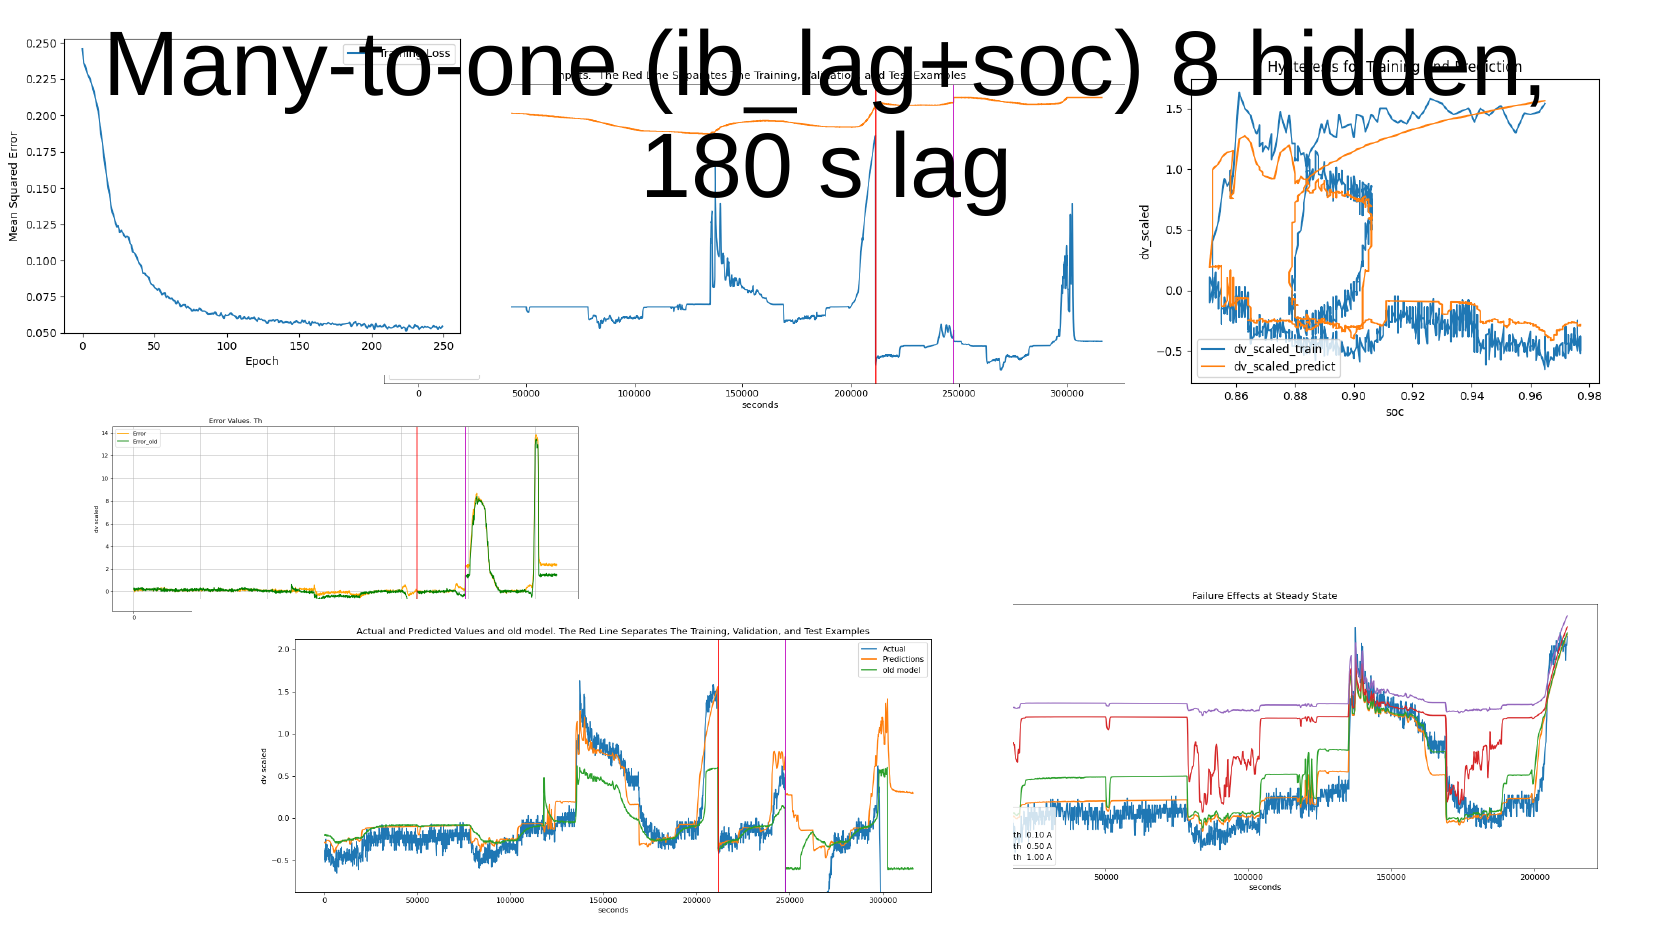

# Many-to-one (ib_lag+soc) 8 hidden, 180 s lag